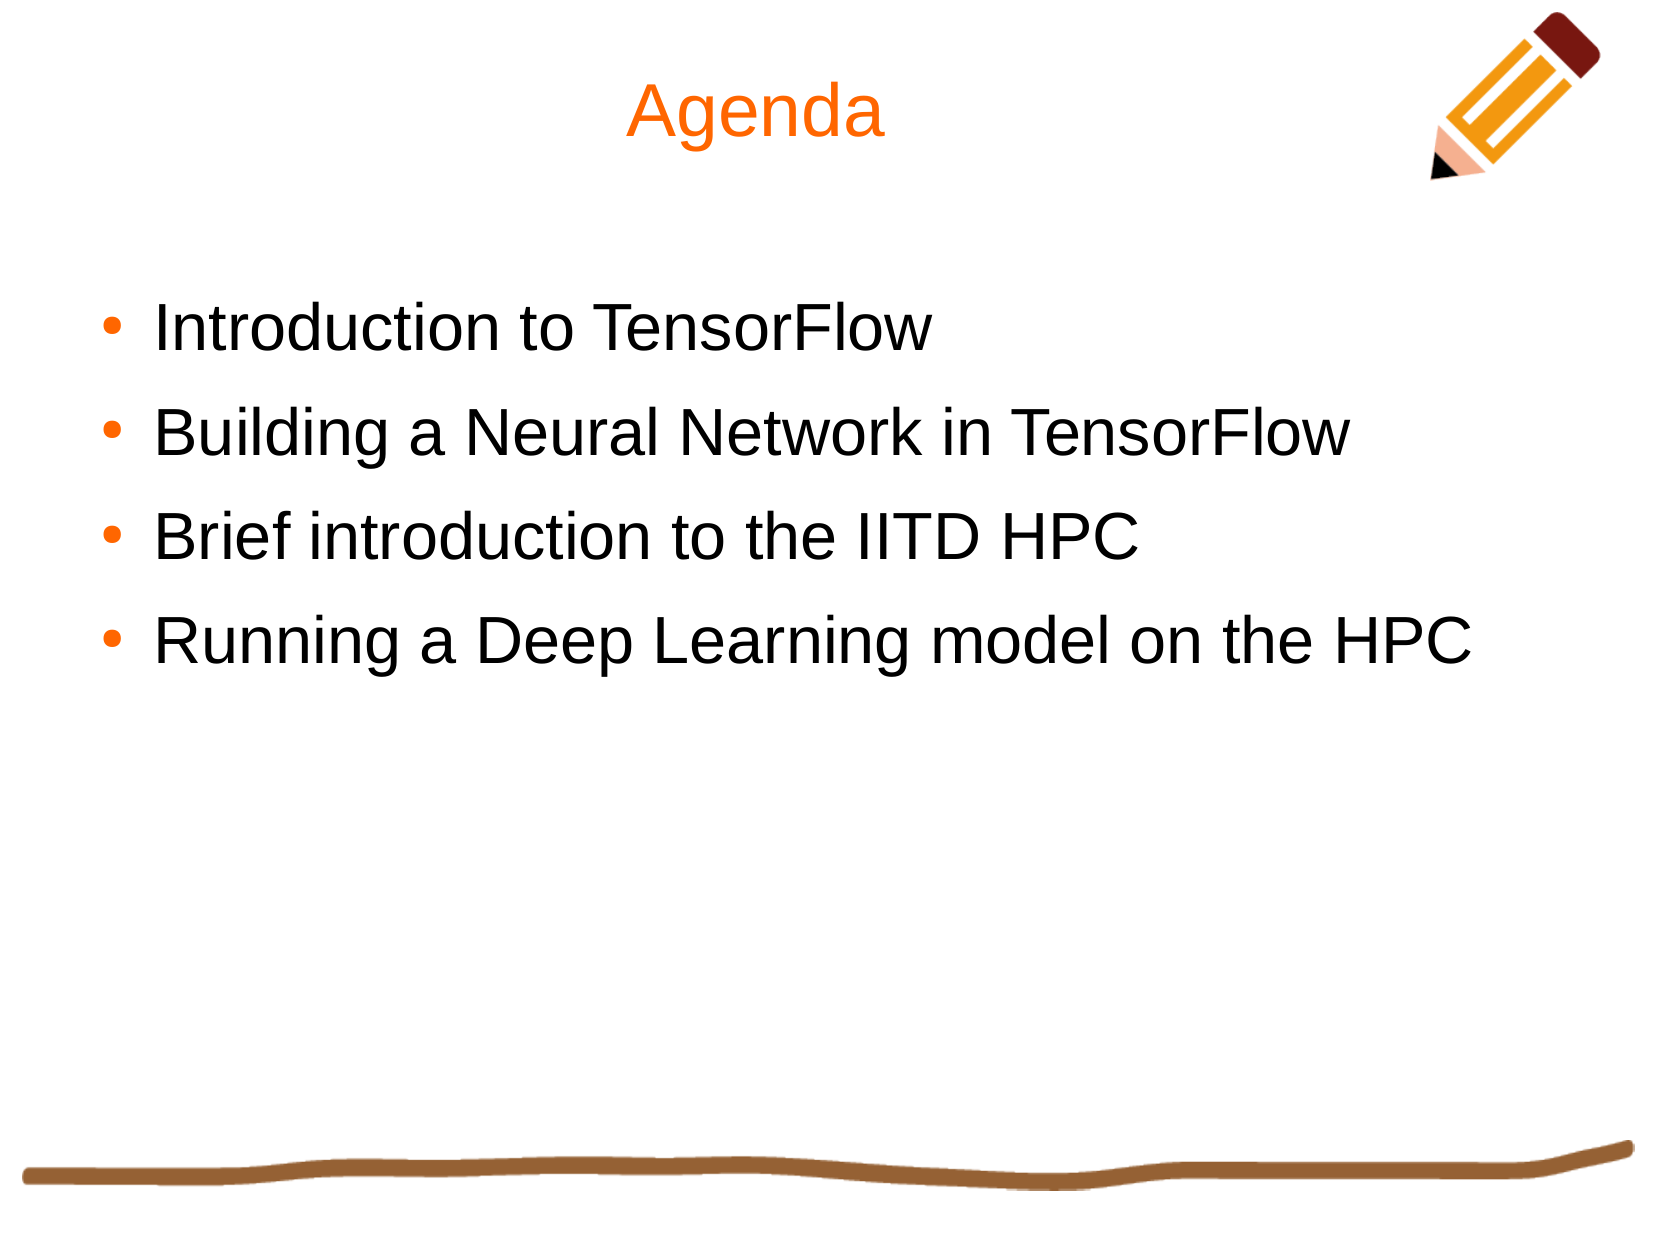

# Agenda
Introduction to TensorFlow
Building a Neural Network in TensorFlow
Brief introduction to the IITD HPC
Running a Deep Learning model on the HPC